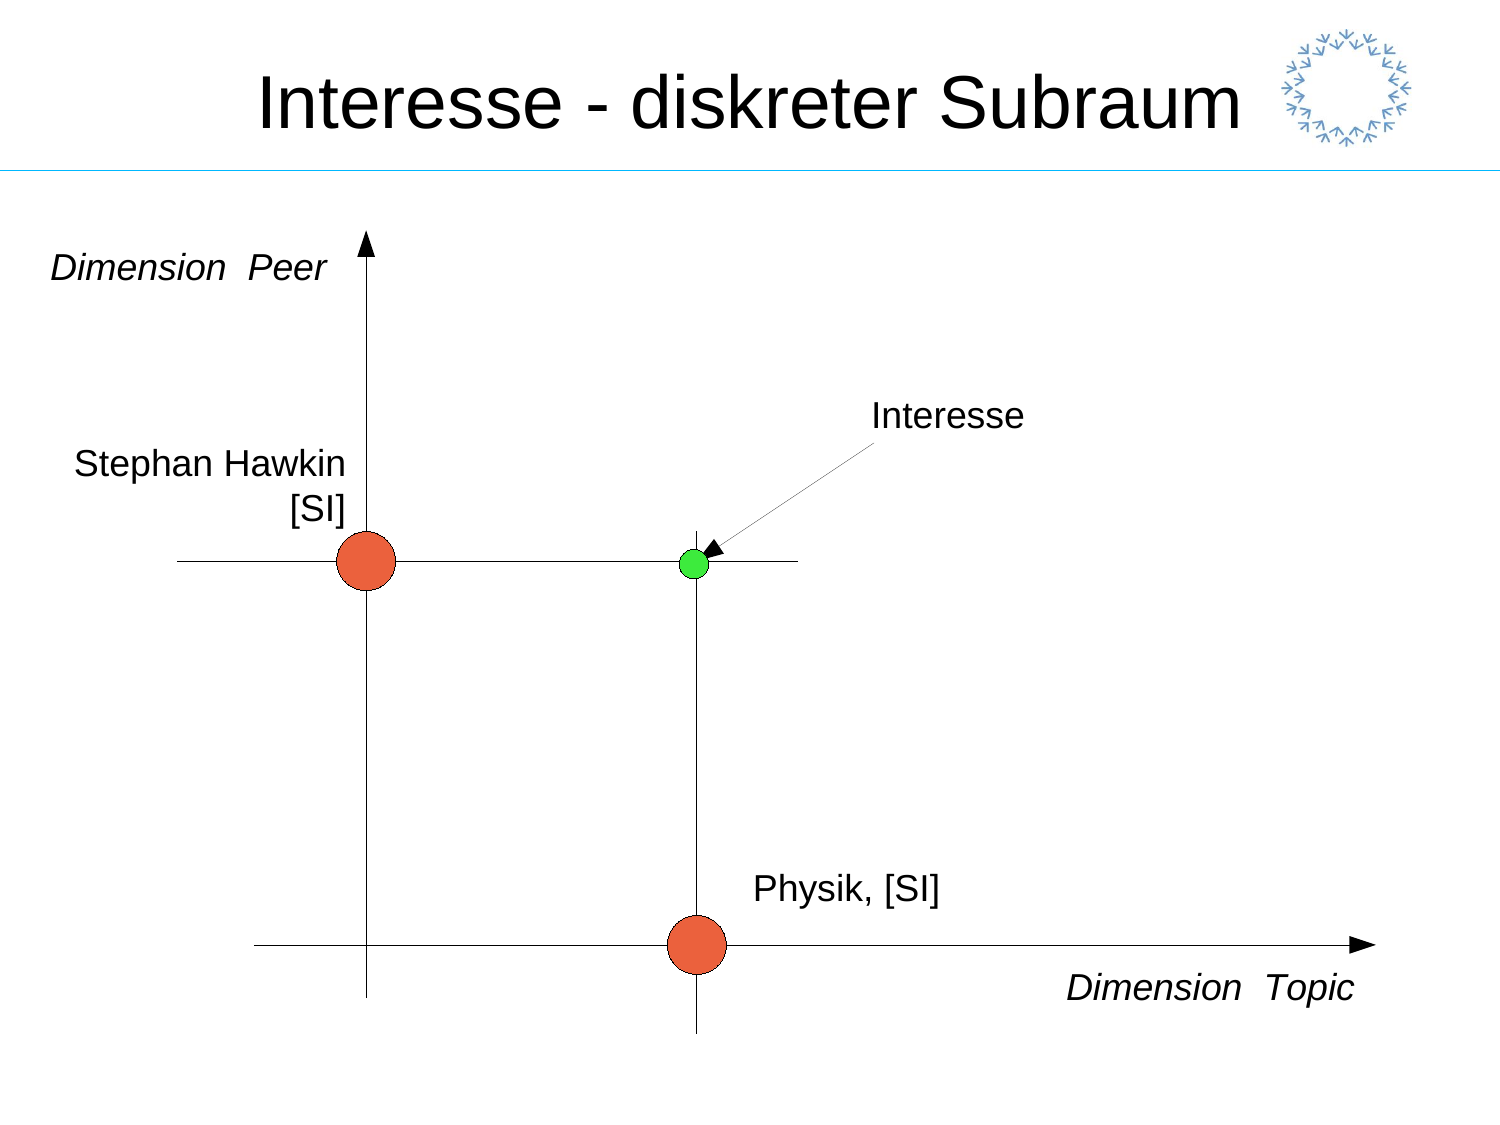

# Interesse - diskreter Subraum
Dimension Peer
Interesse
Stephan Hawkin
[SI]
Physik, [SI]
Dimension Topic